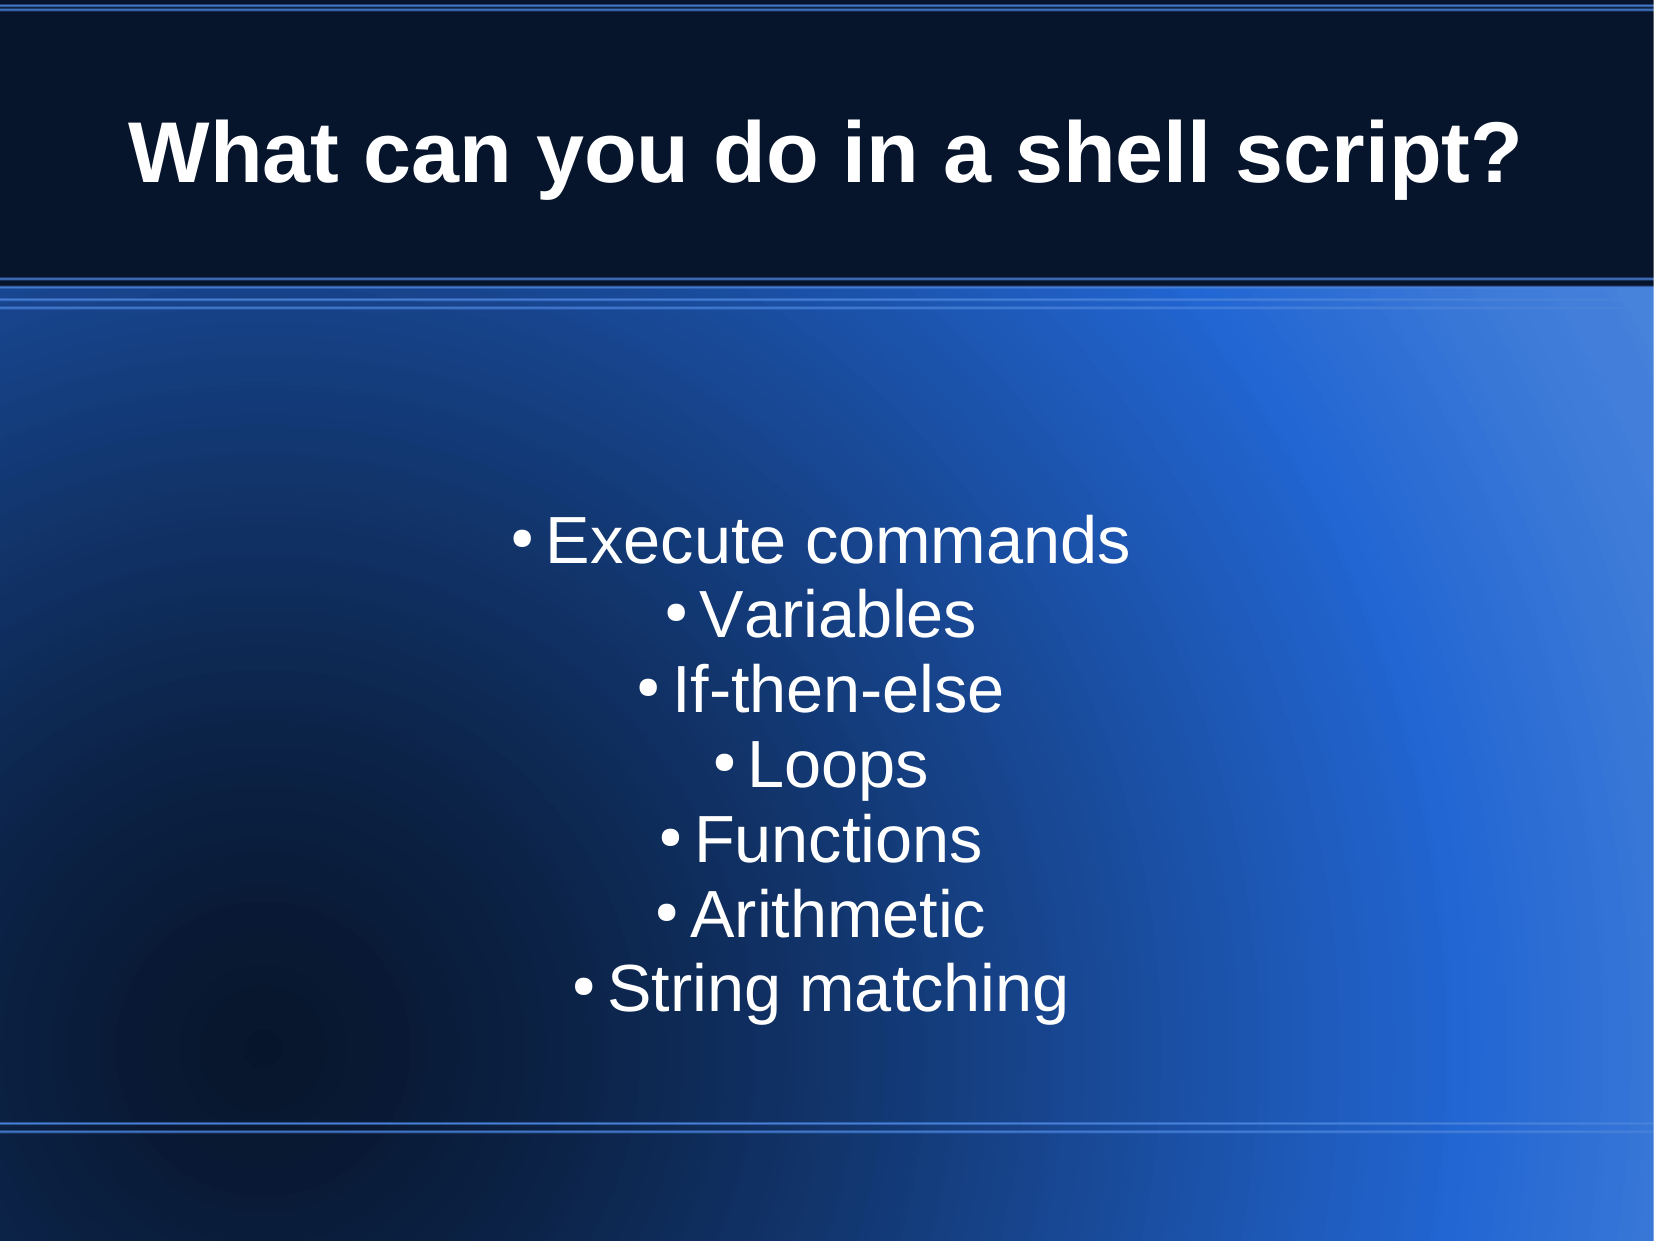

# What can you do in a shell script?
Execute commands
Variables
If-then-else
Loops
Functions
Arithmetic
String matching